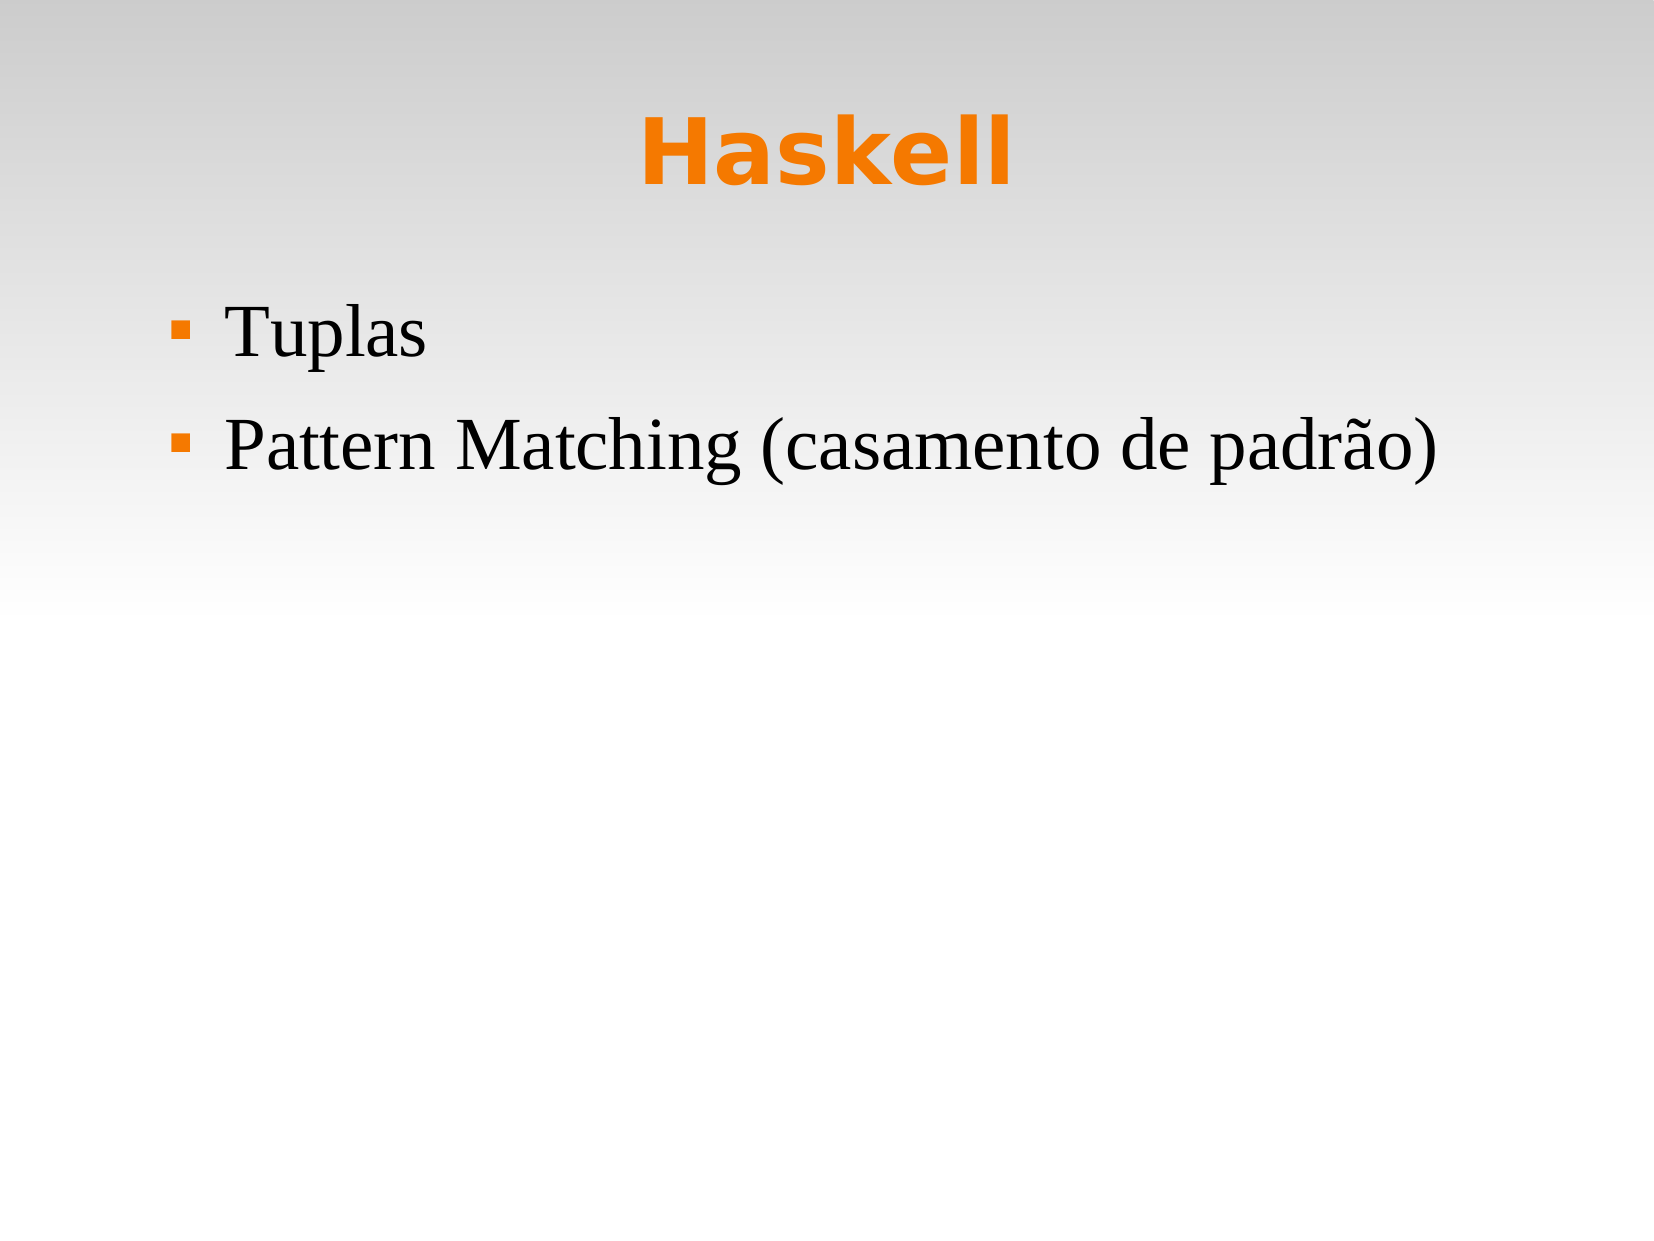

# Haskell
Tuplas
Pattern Matching (casamento de padrão)